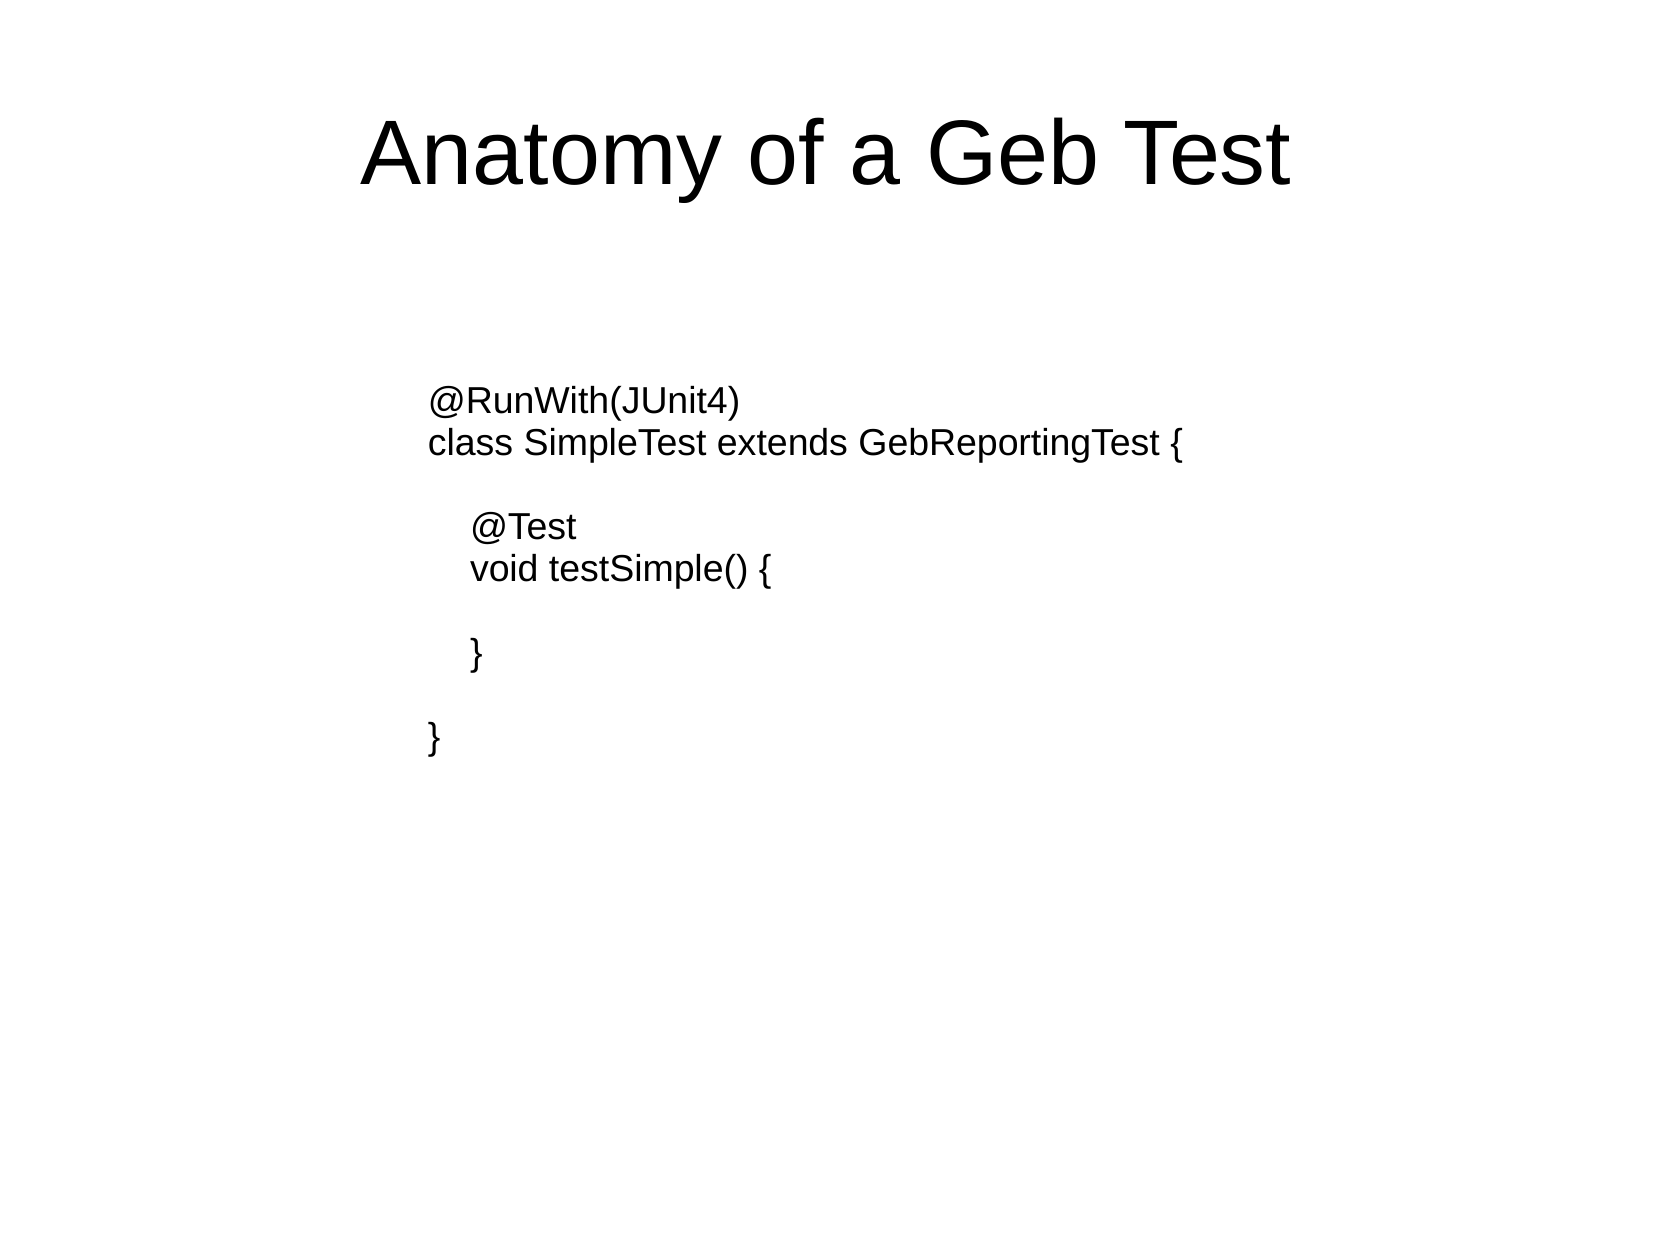

# Anatomy of a Geb Test
@RunWith(JUnit4)
class SimpleTest extends GebReportingTest {
 @Test
 void testSimple() {
 }
}